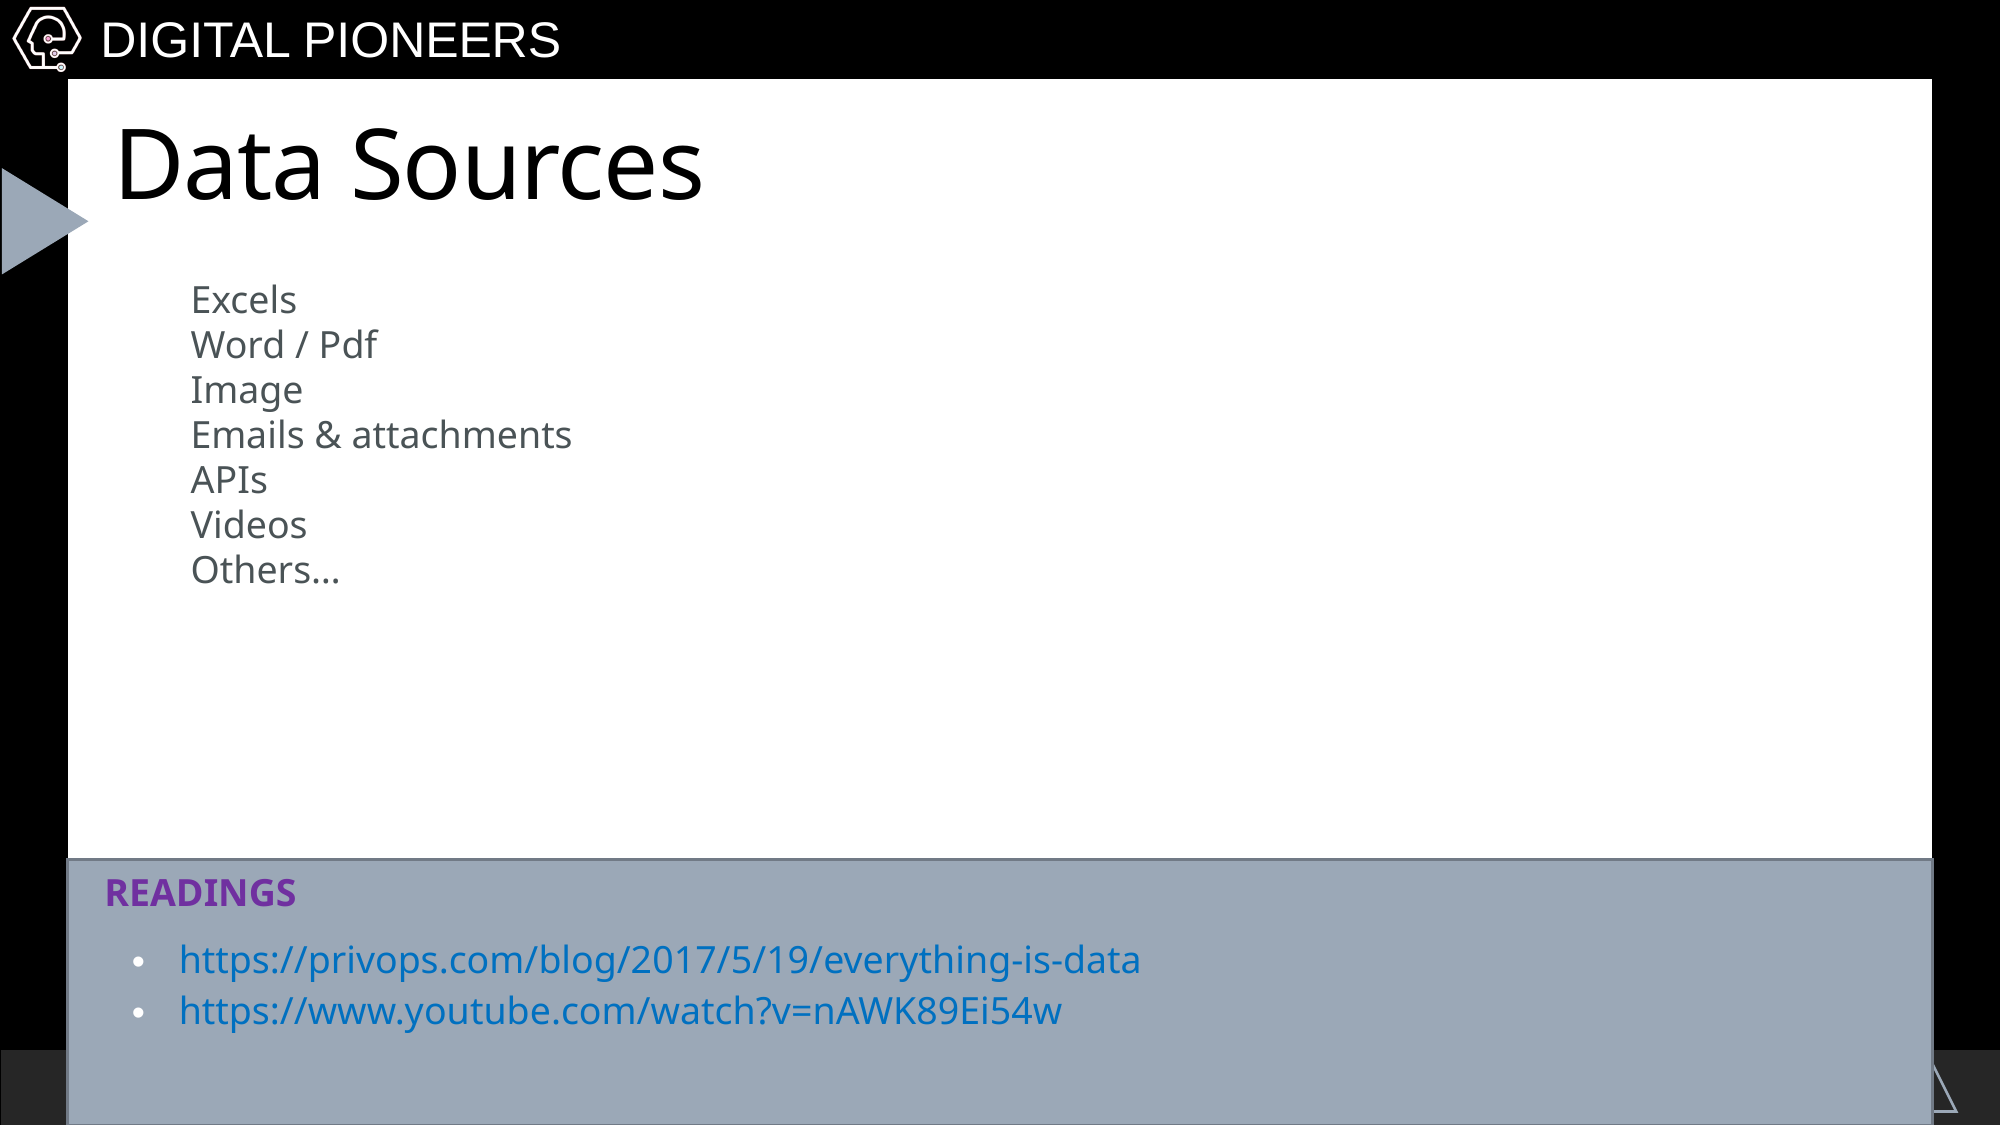

DIGITAL PIONEERS
# Data Sources
Excels
Word / Pdf
Image
Emails & attachments
APIs
Videos
Others…
READINGS
https://privops.com/blog/2017/5/19/everything-is-data
https://www.youtube.com/watch?v=nAWK89Ei54w